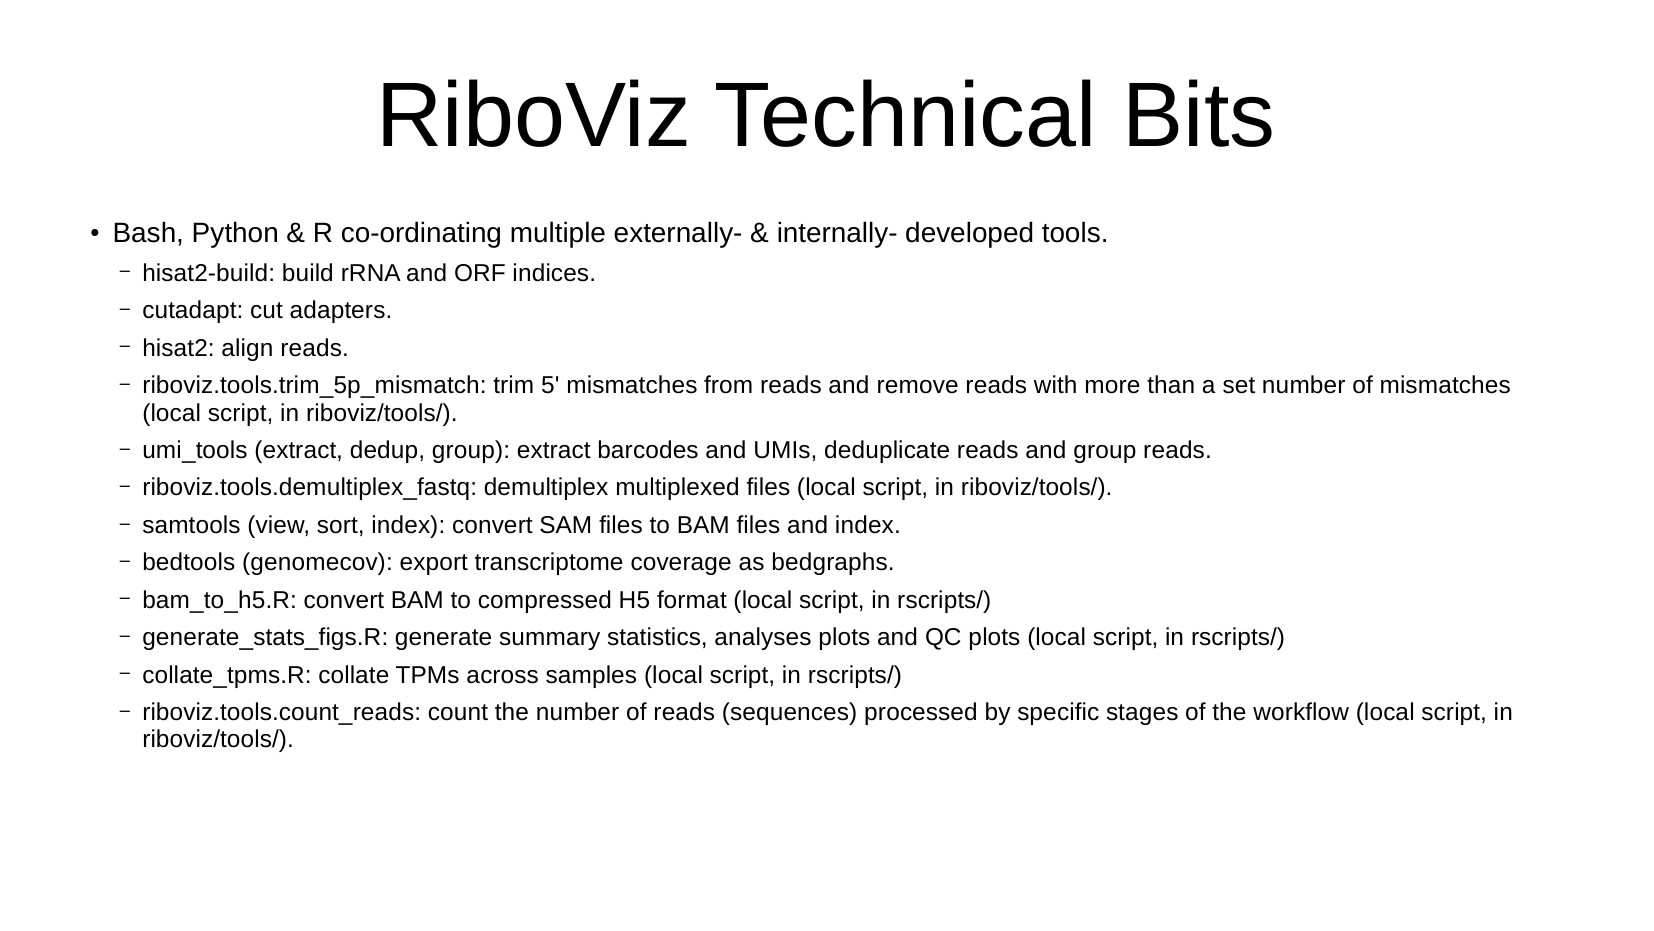

# RiboViz Technical Bits
Bash, Python & R co-ordinating multiple externally- & internally- developed tools.
hisat2-build: build rRNA and ORF indices.
cutadapt: cut adapters.
hisat2: align reads.
riboviz.tools.trim_5p_mismatch: trim 5' mismatches from reads and remove reads with more than a set number of mismatches (local script, in riboviz/tools/).
umi_tools (extract, dedup, group): extract barcodes and UMIs, deduplicate reads and group reads.
riboviz.tools.demultiplex_fastq: demultiplex multiplexed files (local script, in riboviz/tools/).
samtools (view, sort, index): convert SAM files to BAM files and index.
bedtools (genomecov): export transcriptome coverage as bedgraphs.
bam_to_h5.R: convert BAM to compressed H5 format (local script, in rscripts/)
generate_stats_figs.R: generate summary statistics, analyses plots and QC plots (local script, in rscripts/)
collate_tpms.R: collate TPMs across samples (local script, in rscripts/)
riboviz.tools.count_reads: count the number of reads (sequences) processed by specific stages of the workflow (local script, in riboviz/tools/).